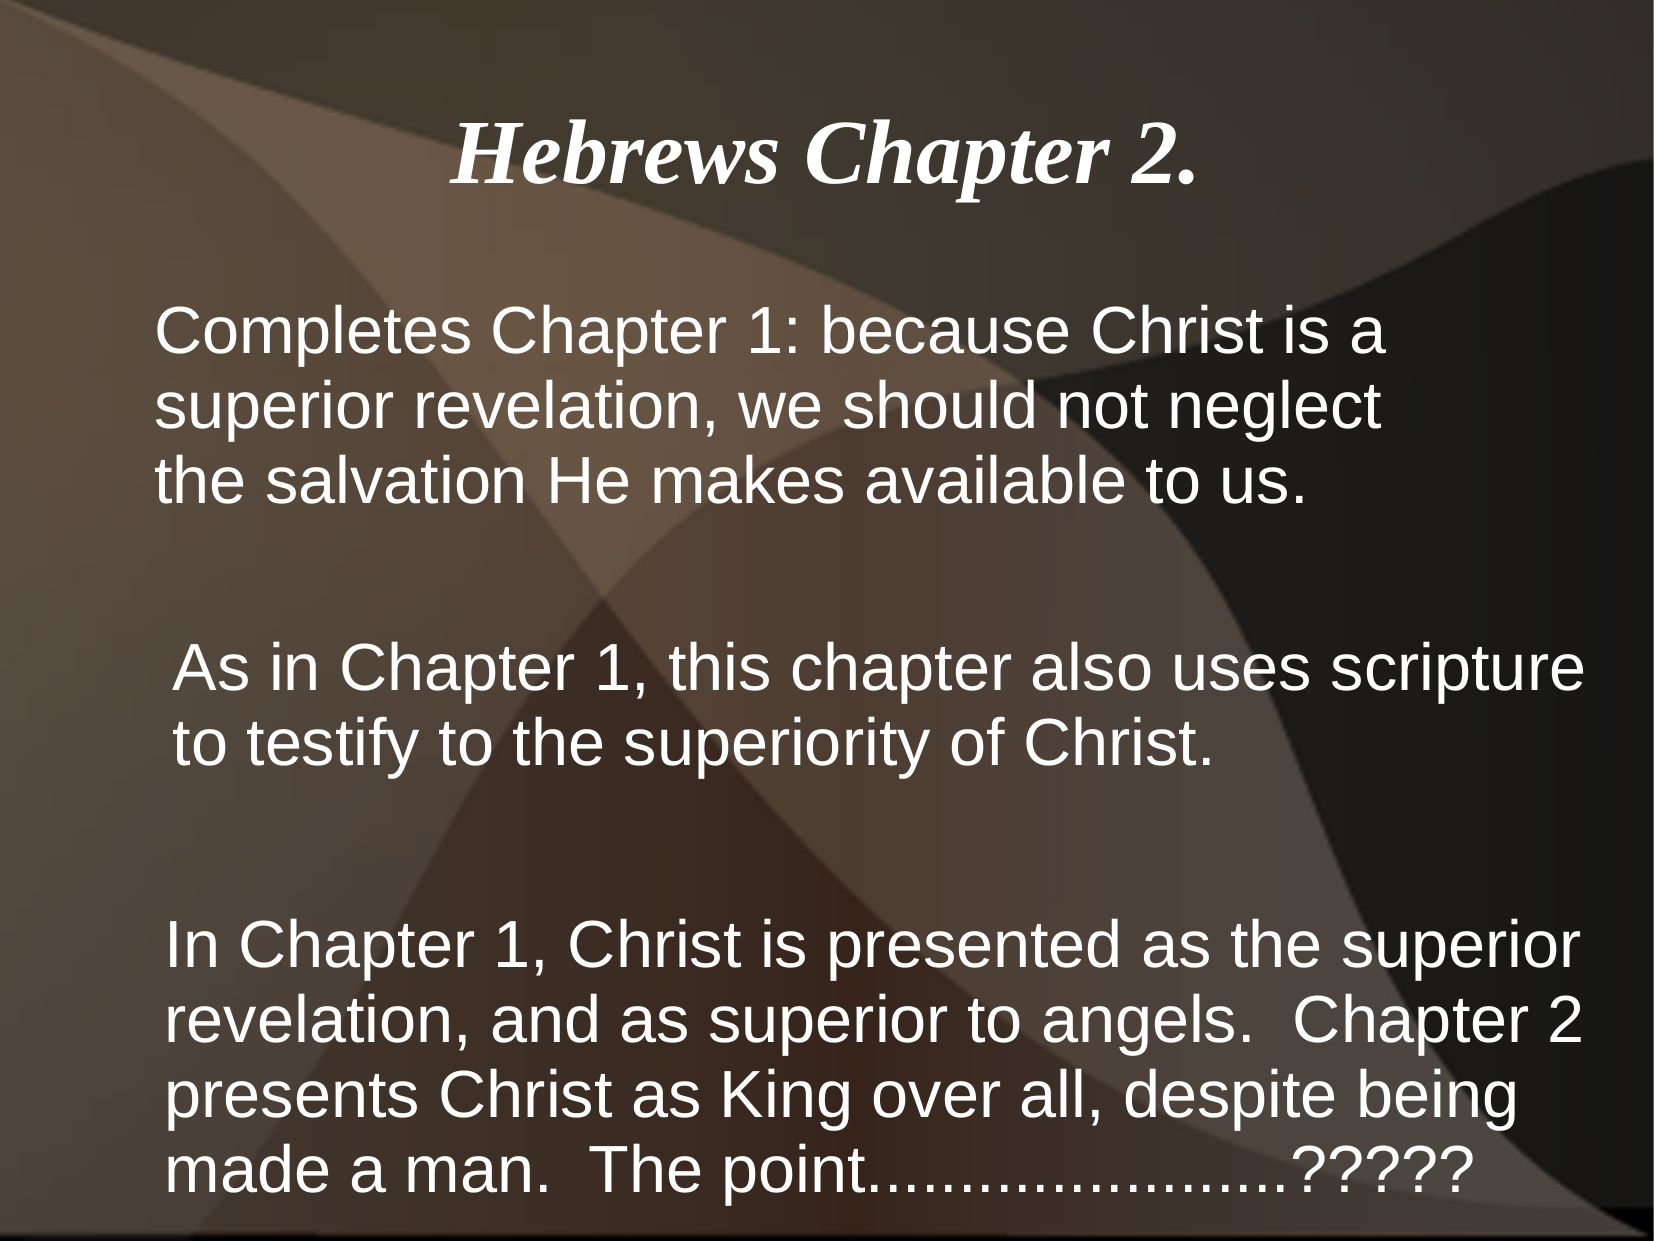

# Hebrews Chapter 2.
Completes Chapter 1: because Christ is a
superior revelation, we should not neglect
the salvation He makes available to us.
As in Chapter 1, this chapter also uses scripture
to testify to the superiority of Christ.
In Chapter 1, Christ is presented as the superior
revelation, and as superior to angels. Chapter 2
presents Christ as King over all, despite being
made a man. The point.......................?????